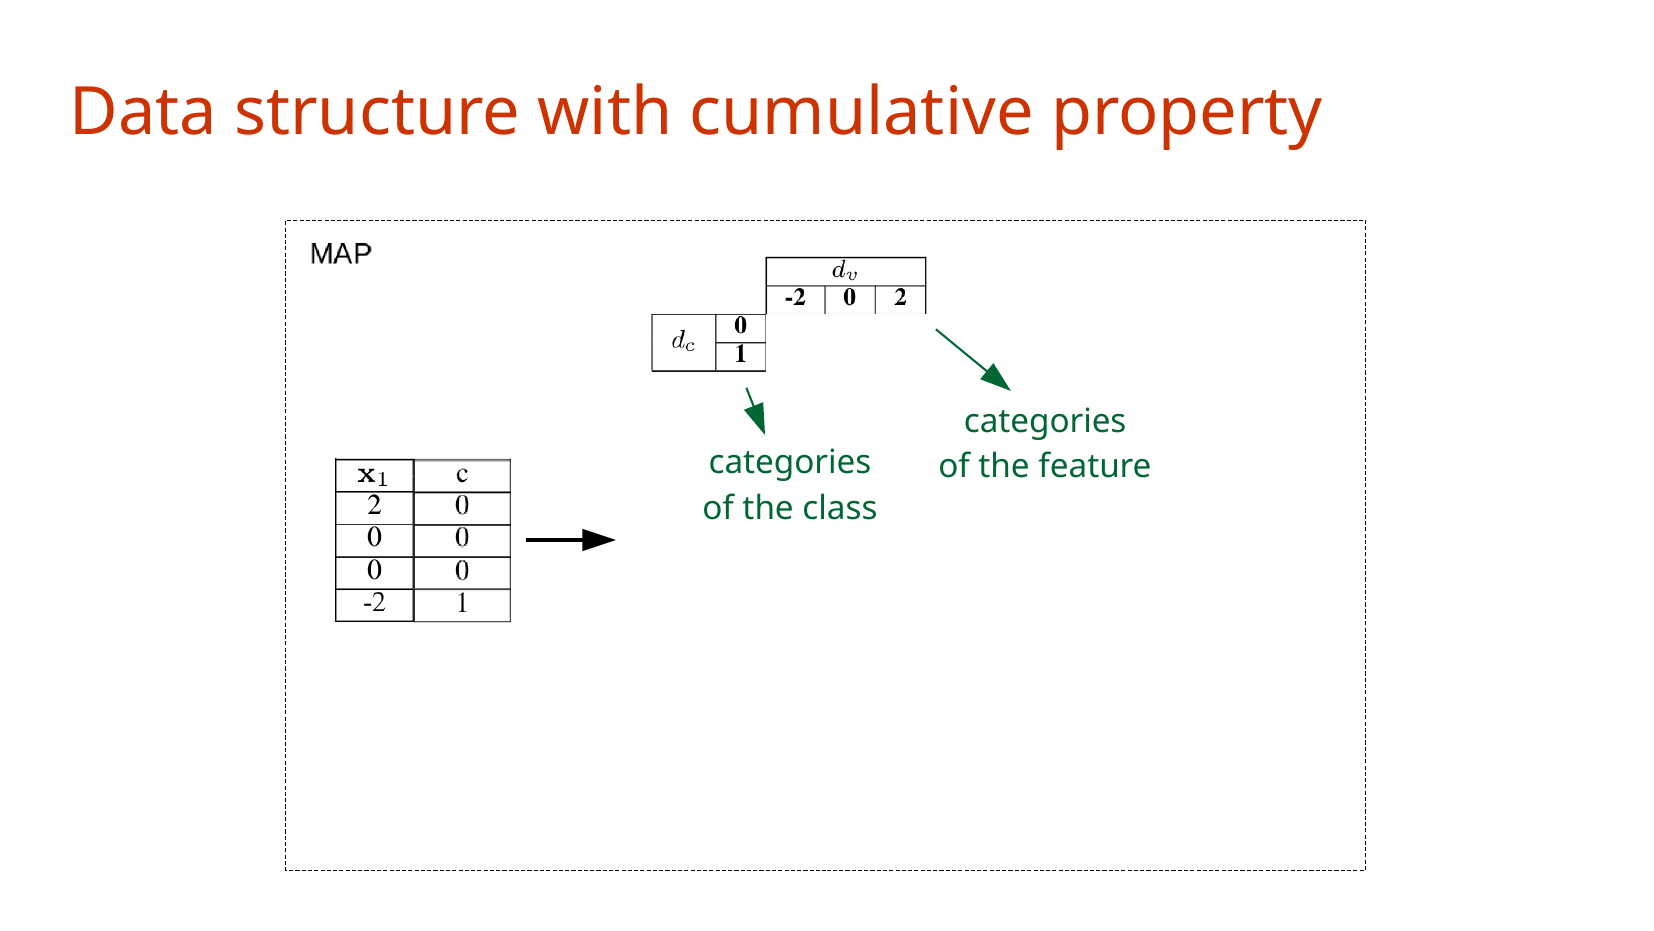

Data structure with cumulative property
categories
of the feature
categories
of the class